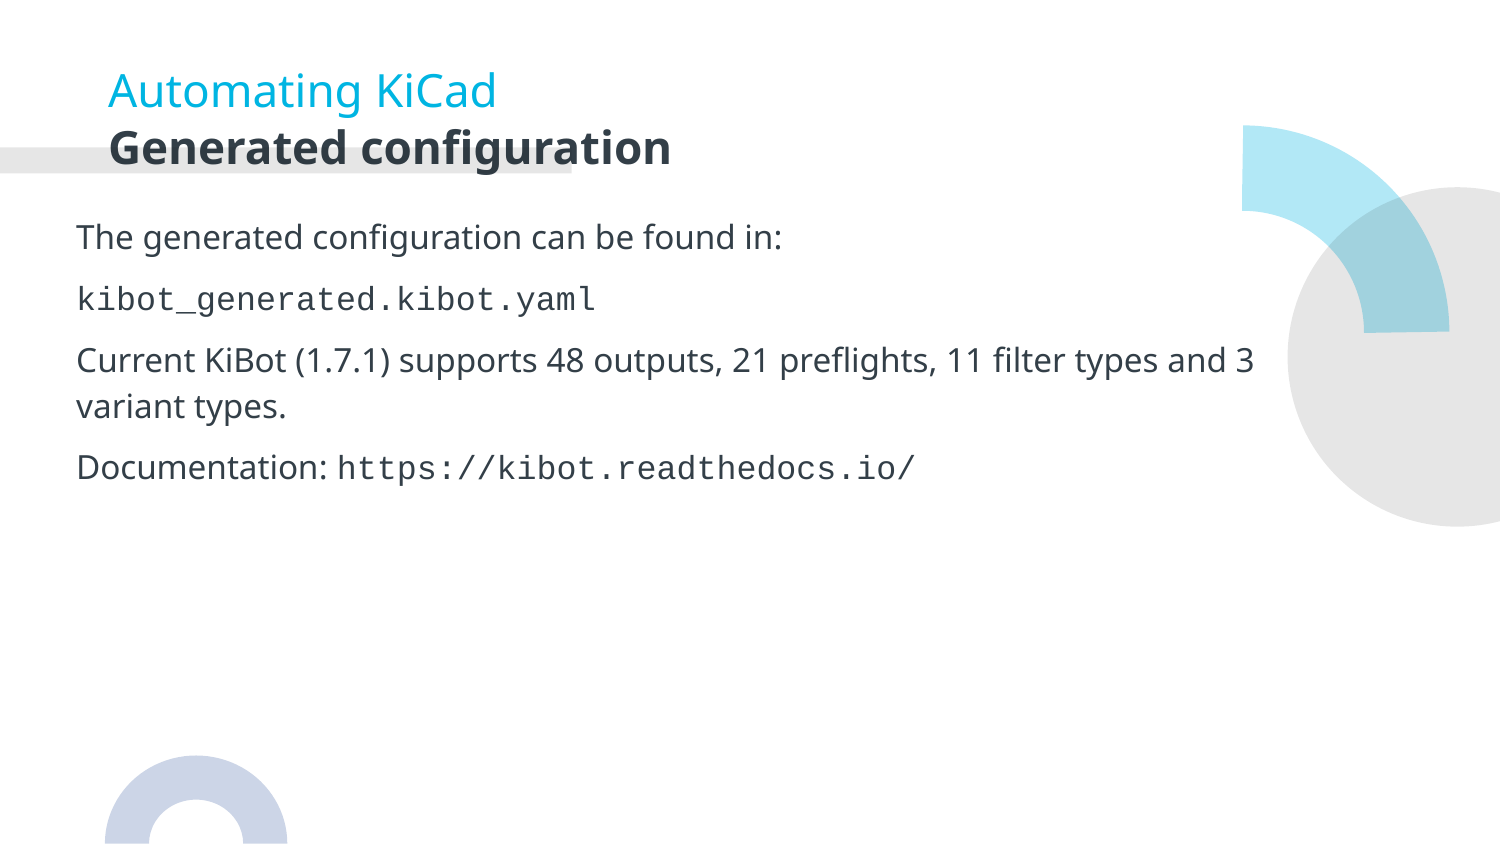

Automating KiCad
Generated configuration
The generated configuration can be found in:
kibot_generated.kibot.yaml
Current KiBot (1.7.1) supports 48 outputs, 21 preflights, 11 filter types and 3 variant types.
Documentation: https://kibot.readthedocs.io/